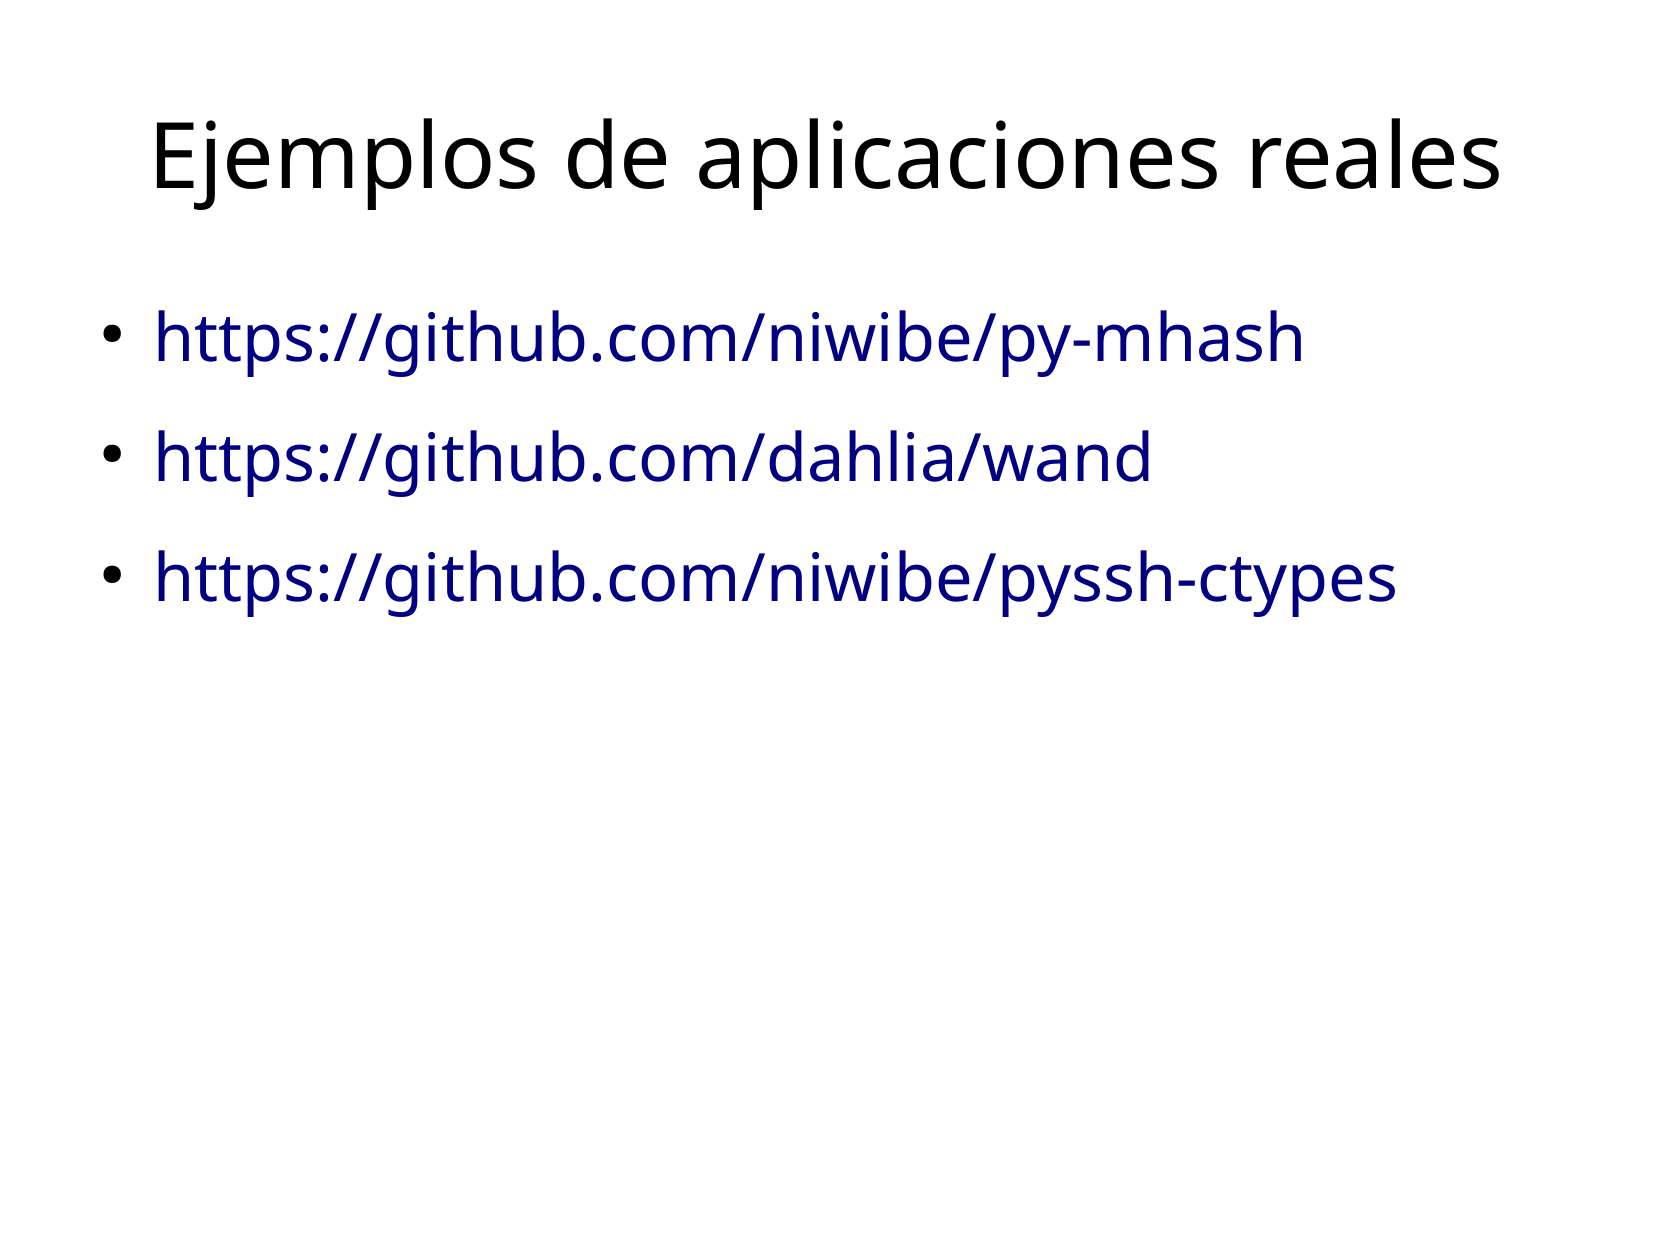

# Ejemplos de aplicaciones reales
https://github.com/niwibe/py-mhash
https://github.com/dahlia/wand
https://github.com/niwibe/pyssh-ctypes